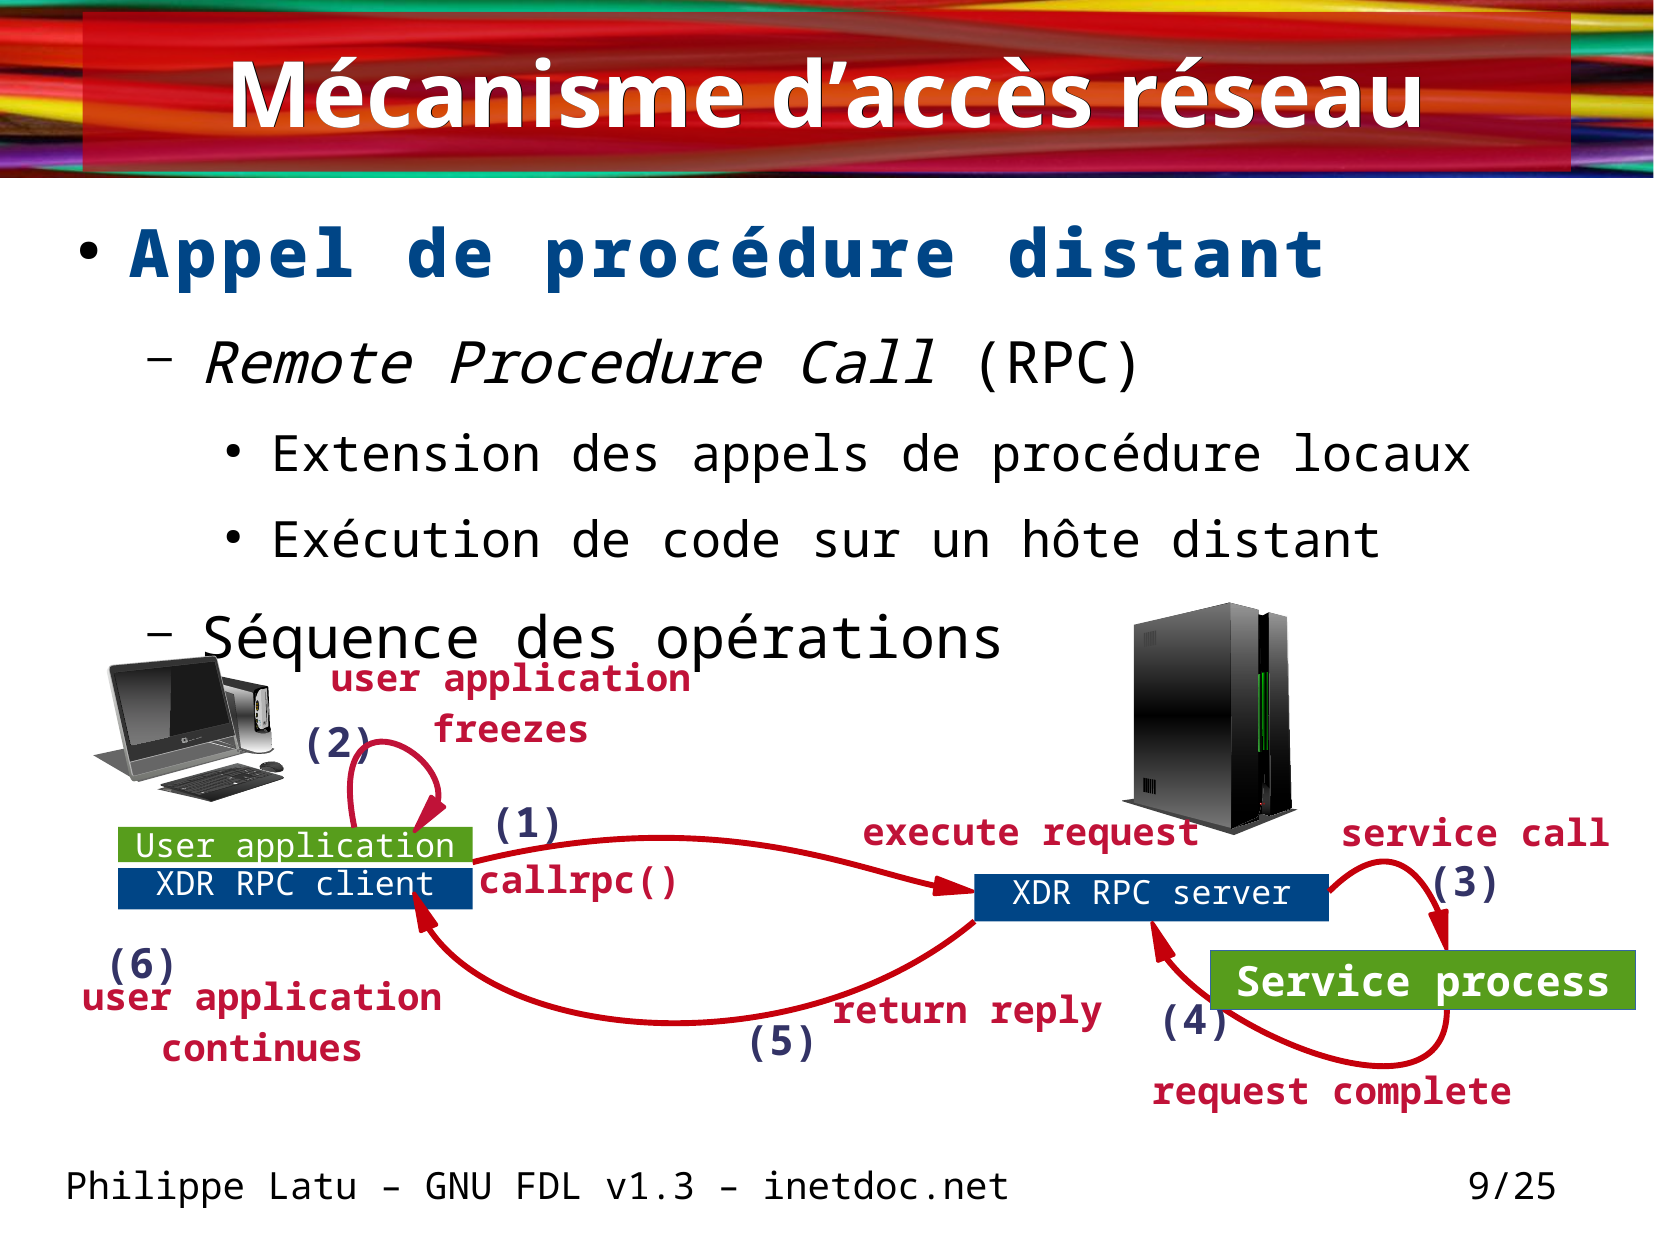

# Mécanisme d’accès réseau
Appel de procédure distant
Remote Procedure Call (RPC)
Extension des appels de procédure locaux
Exécution de code sur un hôte distant
Séquence des opérations
user application
freezes
(2)
(1)
execute request
service call
User application
(3)
callrpc()
XDR RPC client
XDR RPC server
(6)
Service process
user application
continues
return reply
(4)
(5)
request complete
Philippe Latu – GNU FDL v1.3 – inetdoc.net /25